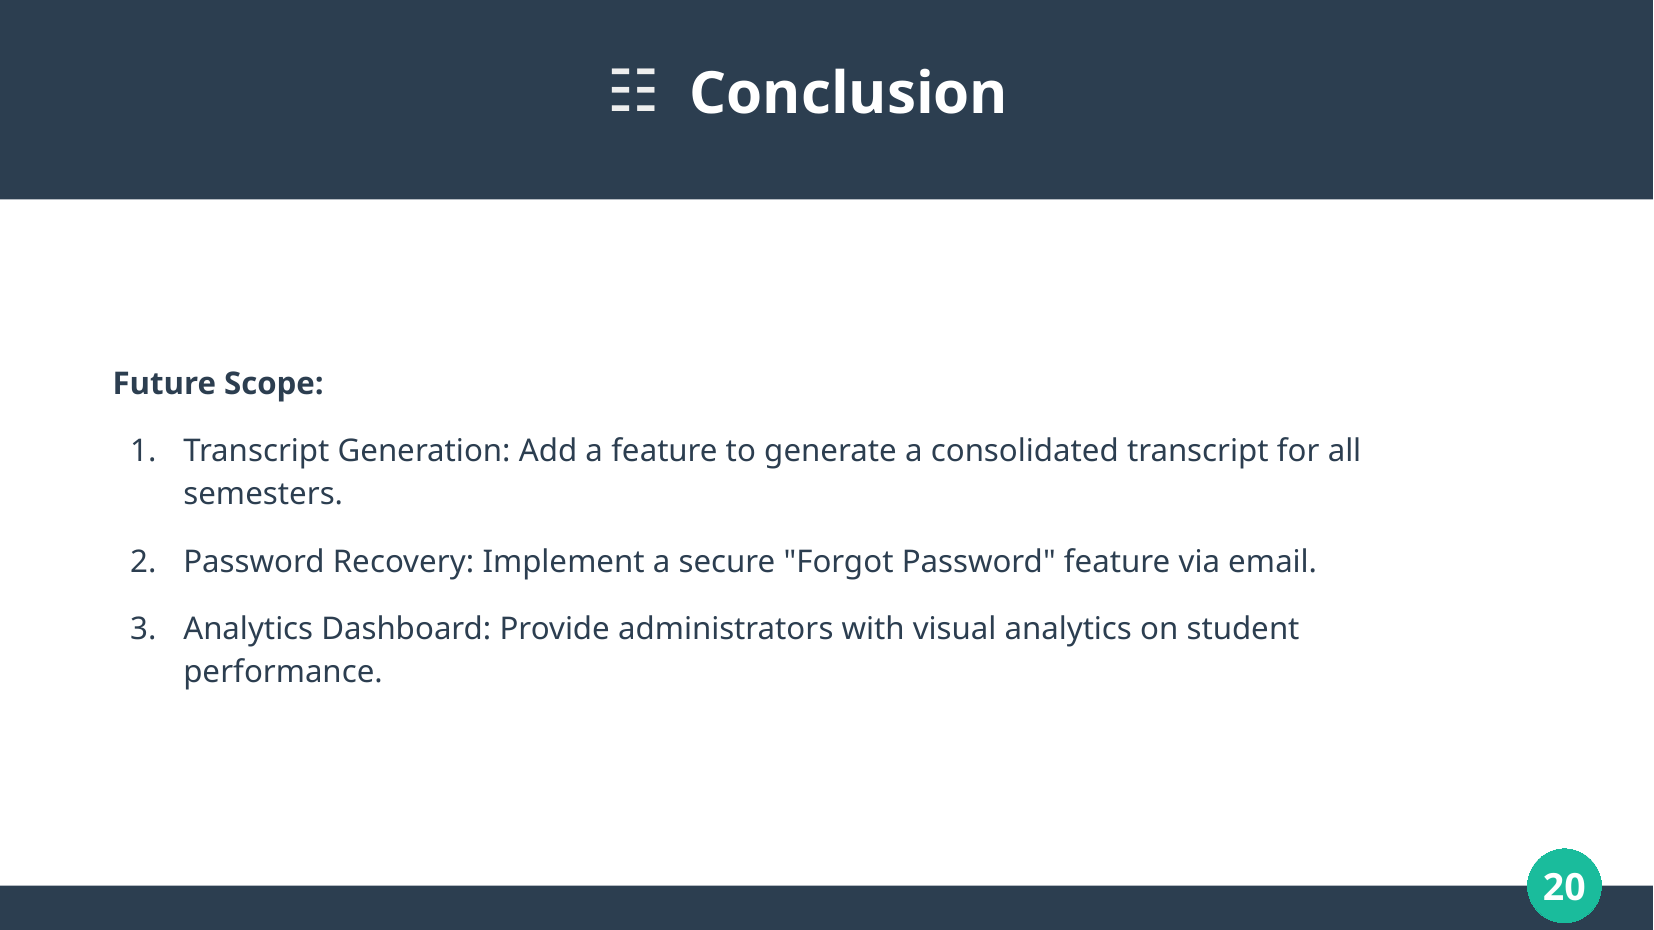

# Conclusion
Future Scope:
Transcript Generation: Add a feature to generate a consolidated transcript for all semesters.
Password Recovery: Implement a secure "Forgot Password" feature via email.
Analytics Dashboard: Provide administrators with visual analytics on student performance.
20